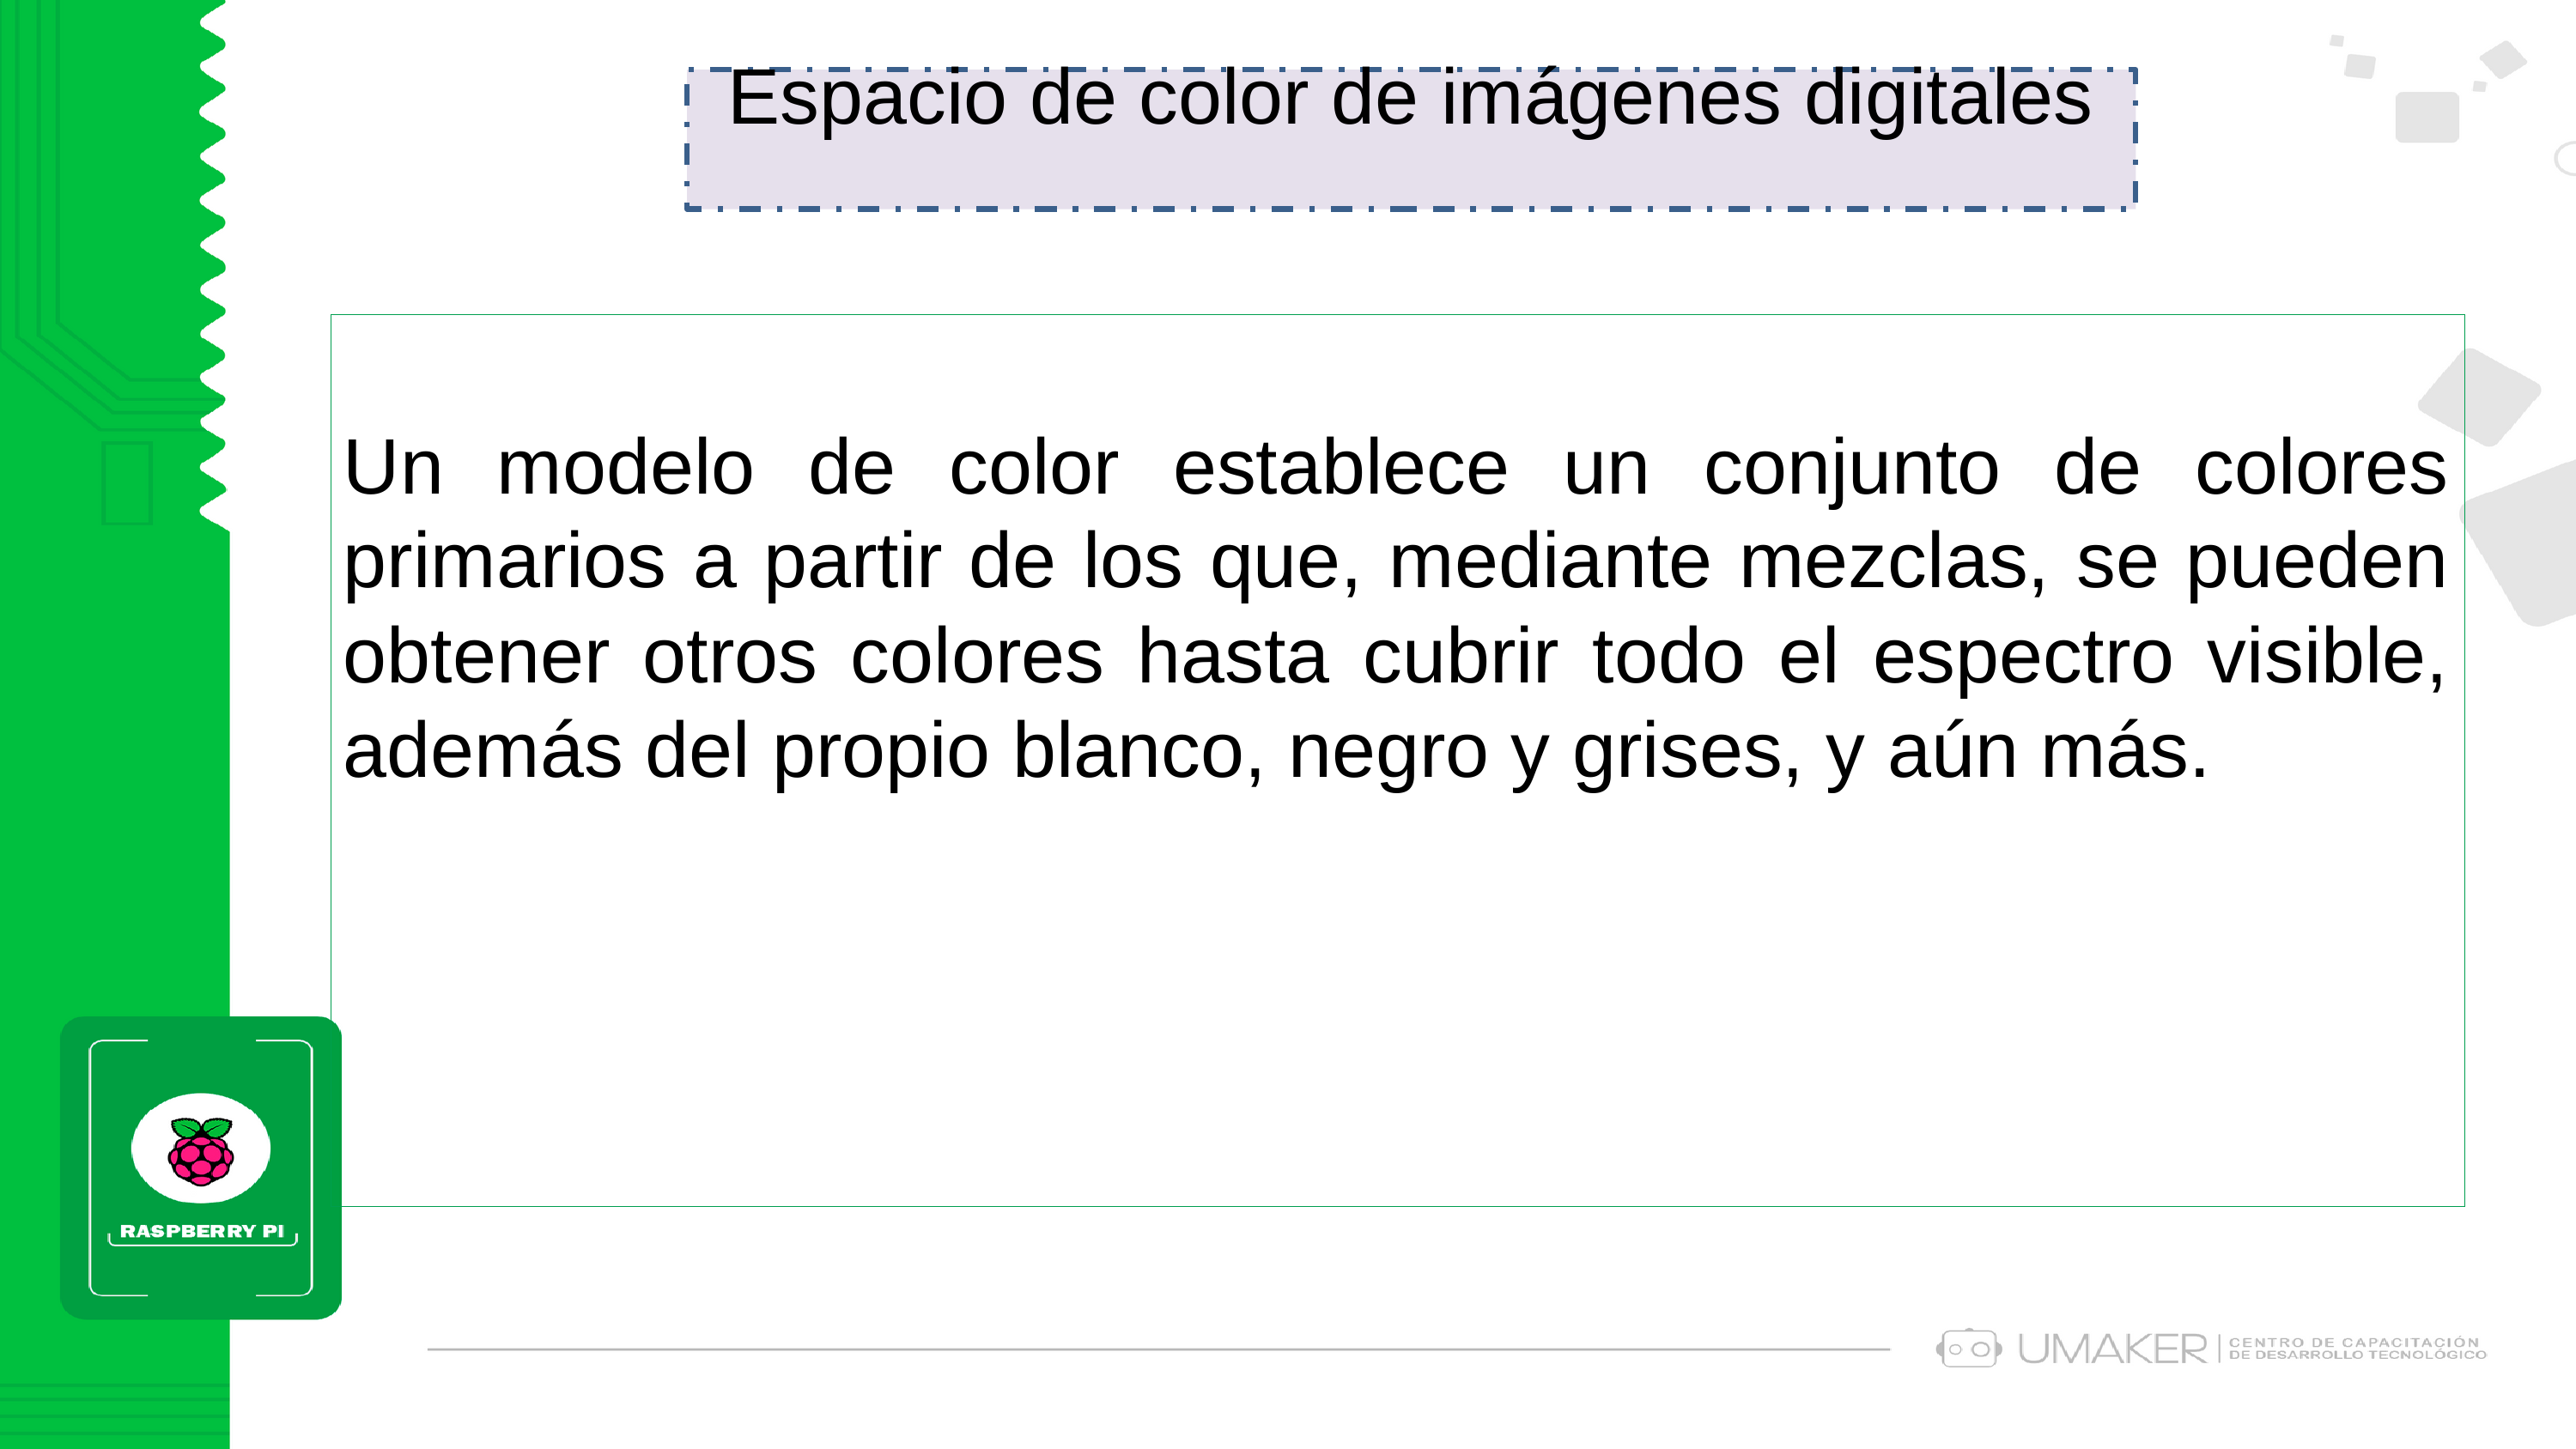

Espacio de color de imágenes digitales
Un modelo de color establece un conjunto de colores primarios a partir de los que, mediante mezclas, se pueden obtener otros colores hasta cubrir todo el espectro visible, además del propio blanco, negro y grises, y aún más.